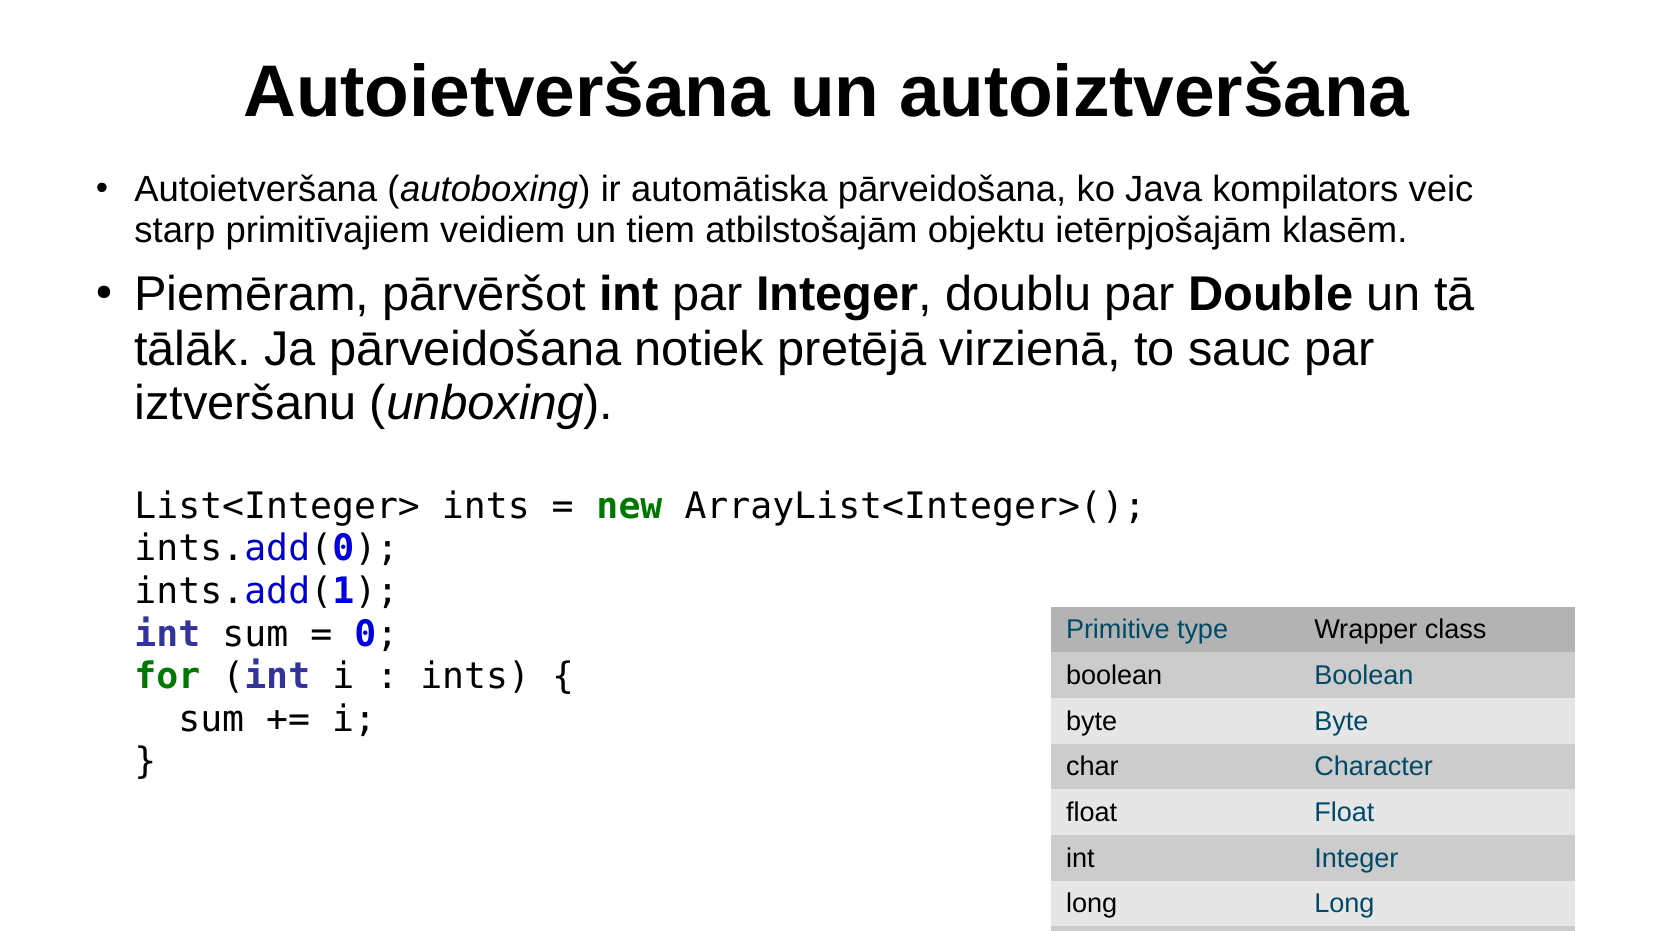

# Autoietveršana un autoiztveršana
Autoietveršana (autoboxing) ir automātiska pārveidošana, ko Java kompilators veic starp primitīvajiem veidiem un tiem atbilstošajām objektu ietērpjošajām klasēm.
Piemēram, pārvēršot int par Integer, doublu par Double un tā tālāk. Ja pārveidošana notiek pretējā virzienā, to sauc par iztveršanu (unboxing).
List<Integer> ints = new ArrayList<Integer>();
ints.add(0);
ints.add(1);
int sum = 0;
for (int i : ints) {
 sum += i;
}
| Primitive type | Wrapper class |
| --- | --- |
| boolean | Boolean |
| byte | Byte |
| char | Character |
| float | Float |
| int | Integer |
| long | Long |
| short | Short |
| double | Double |